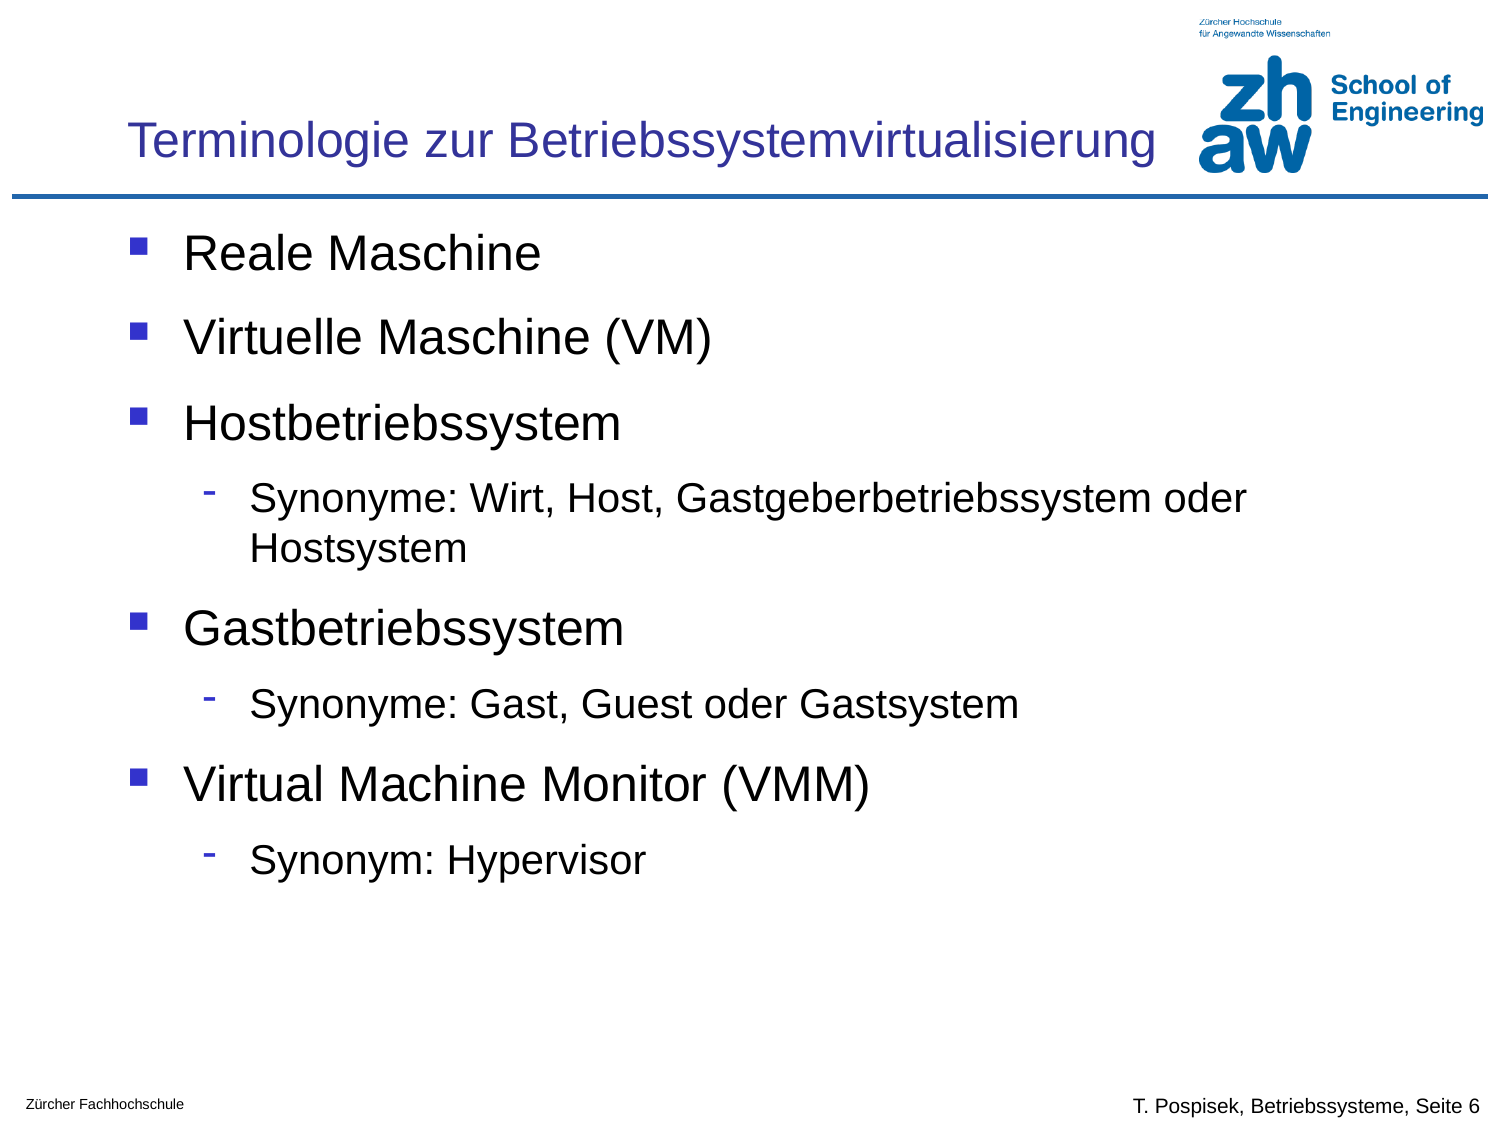

# Terminologie zur Betriebssystemvirtualisierung
Reale Maschine
Virtuelle Maschine (VM)
Hostbetriebssystem
Synonyme: Wirt, Host, Gastgeberbetriebssystem oder Hostsystem
Gastbetriebssystem
Synonyme: Gast, Guest oder Gastsystem
Virtual Machine Monitor (VMM)
Synonym: Hypervisor